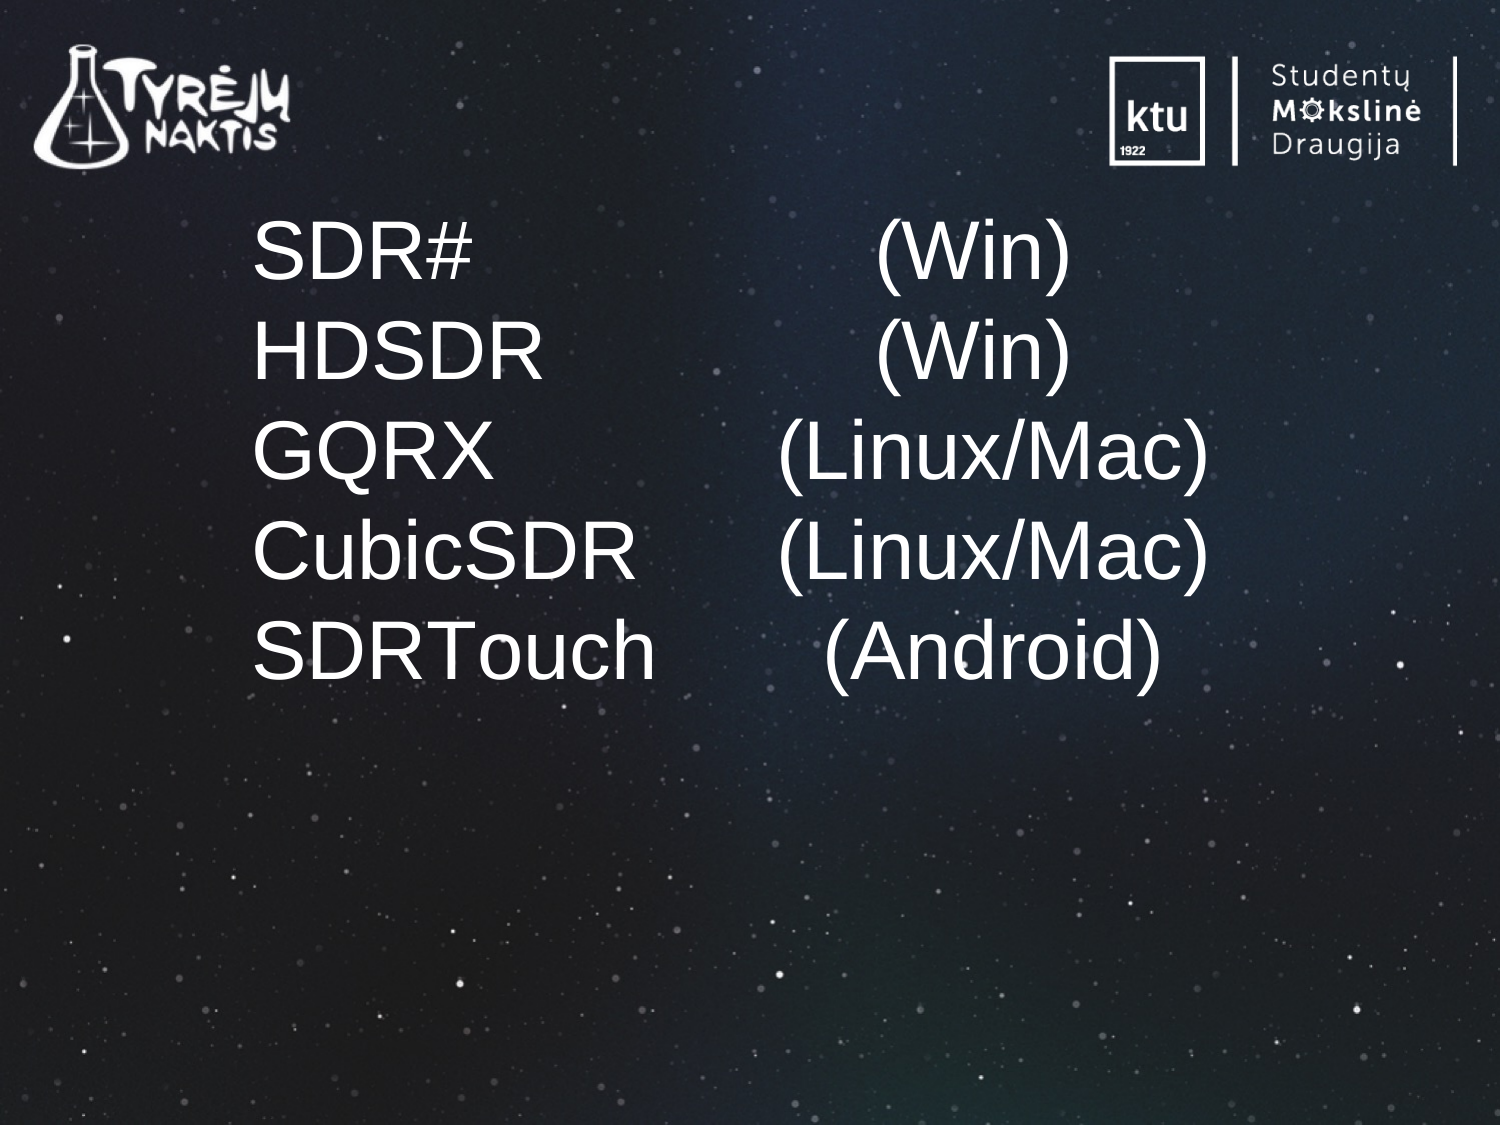

SDR# 					 (Win)
HDSDR 				 (Win)
GQRX				(Linux/Mac)
CubicSDR		(Linux/Mac)
SDRTouch		 (Android)
#